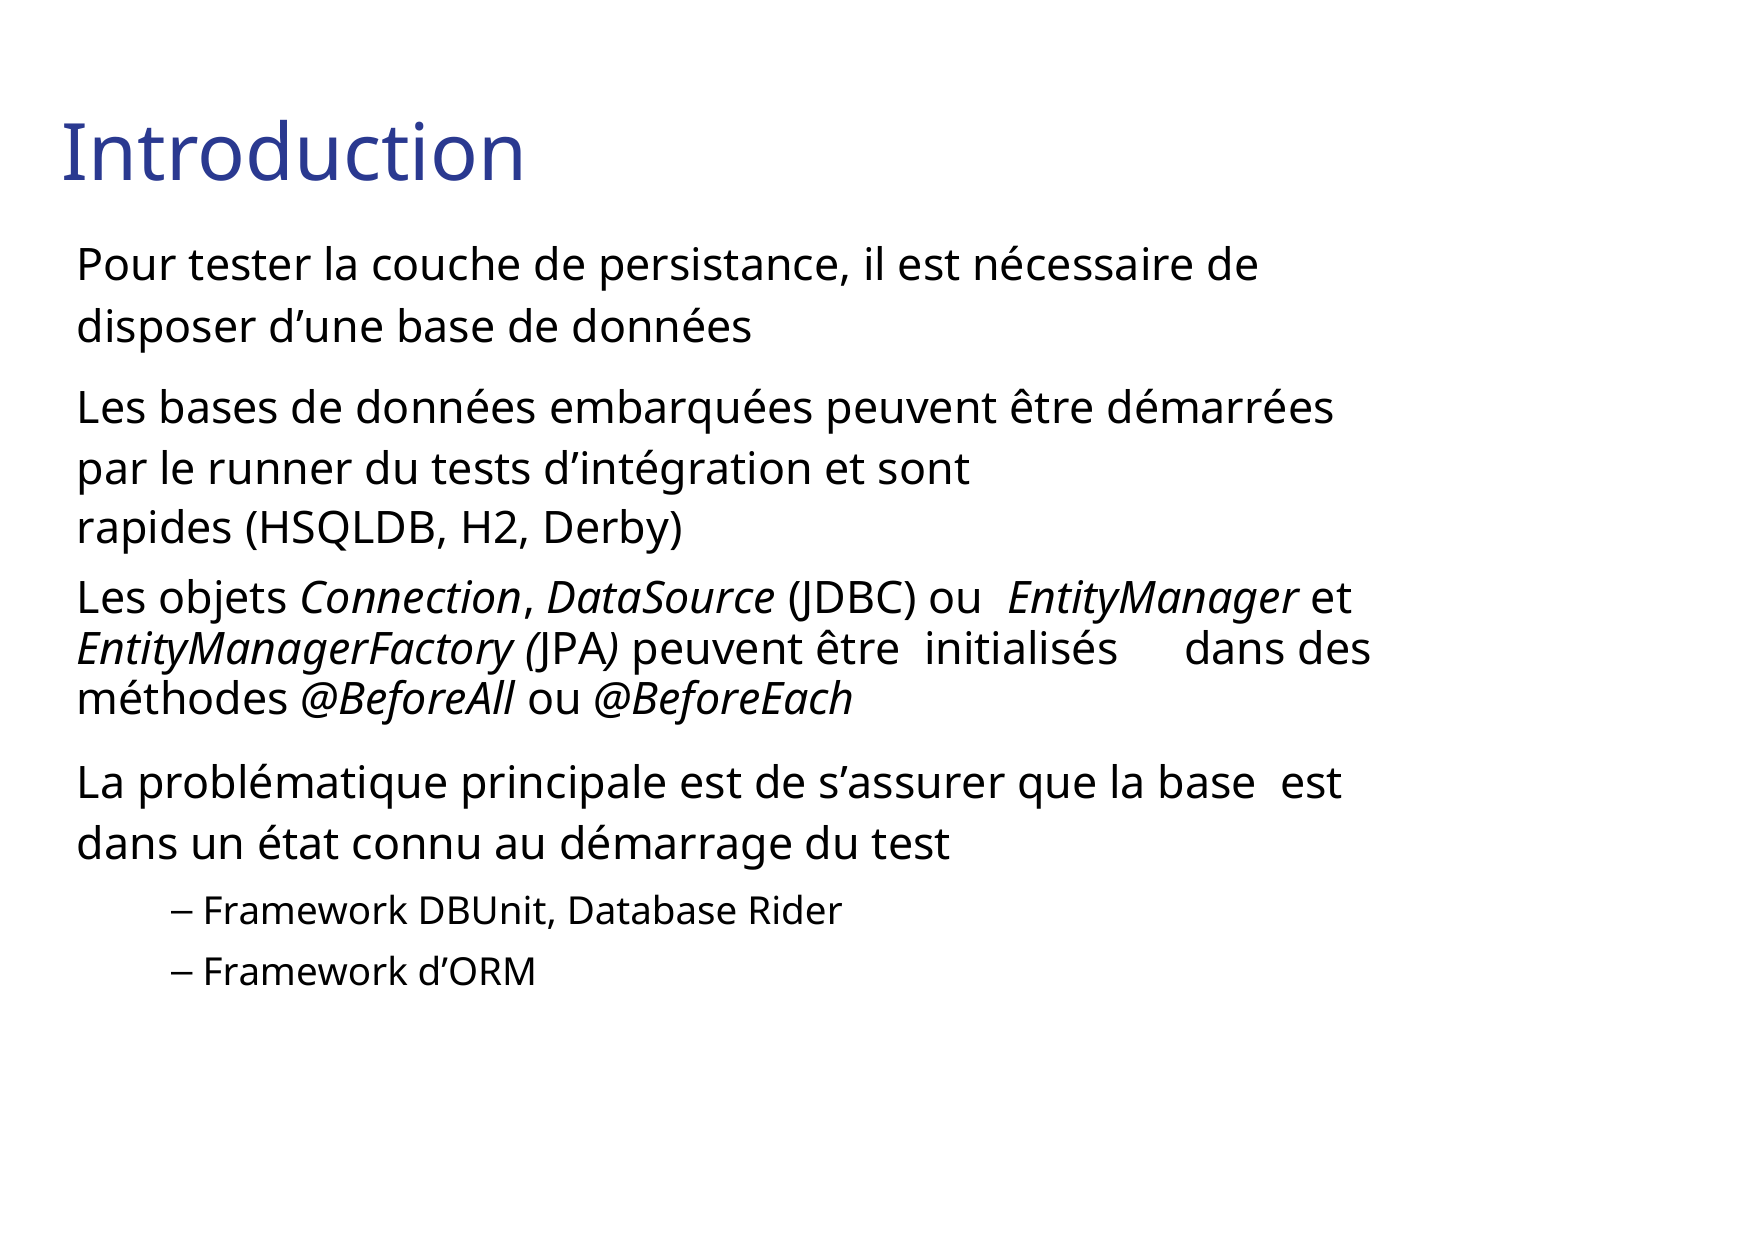

# Introduction
Pour tester la couche de persistance, il est nécessaire de disposer d’une base de données
Les bases de données embarquées peuvent être démarrées par le runner du tests d’intégration et sont
rapides (HSQLDB, H2, Derby)
Les objets Connection, DataSource (JDBC) ou EntityManager et EntityManagerFactory (JPA) peuvent être initialisés	dans des méthodes @BeforeAll ou @BeforeEach
La problématique principale est de s’assurer que la base est dans un état connu au démarrage du test
Framework DBUnit, Database Rider
Framework d’ORM